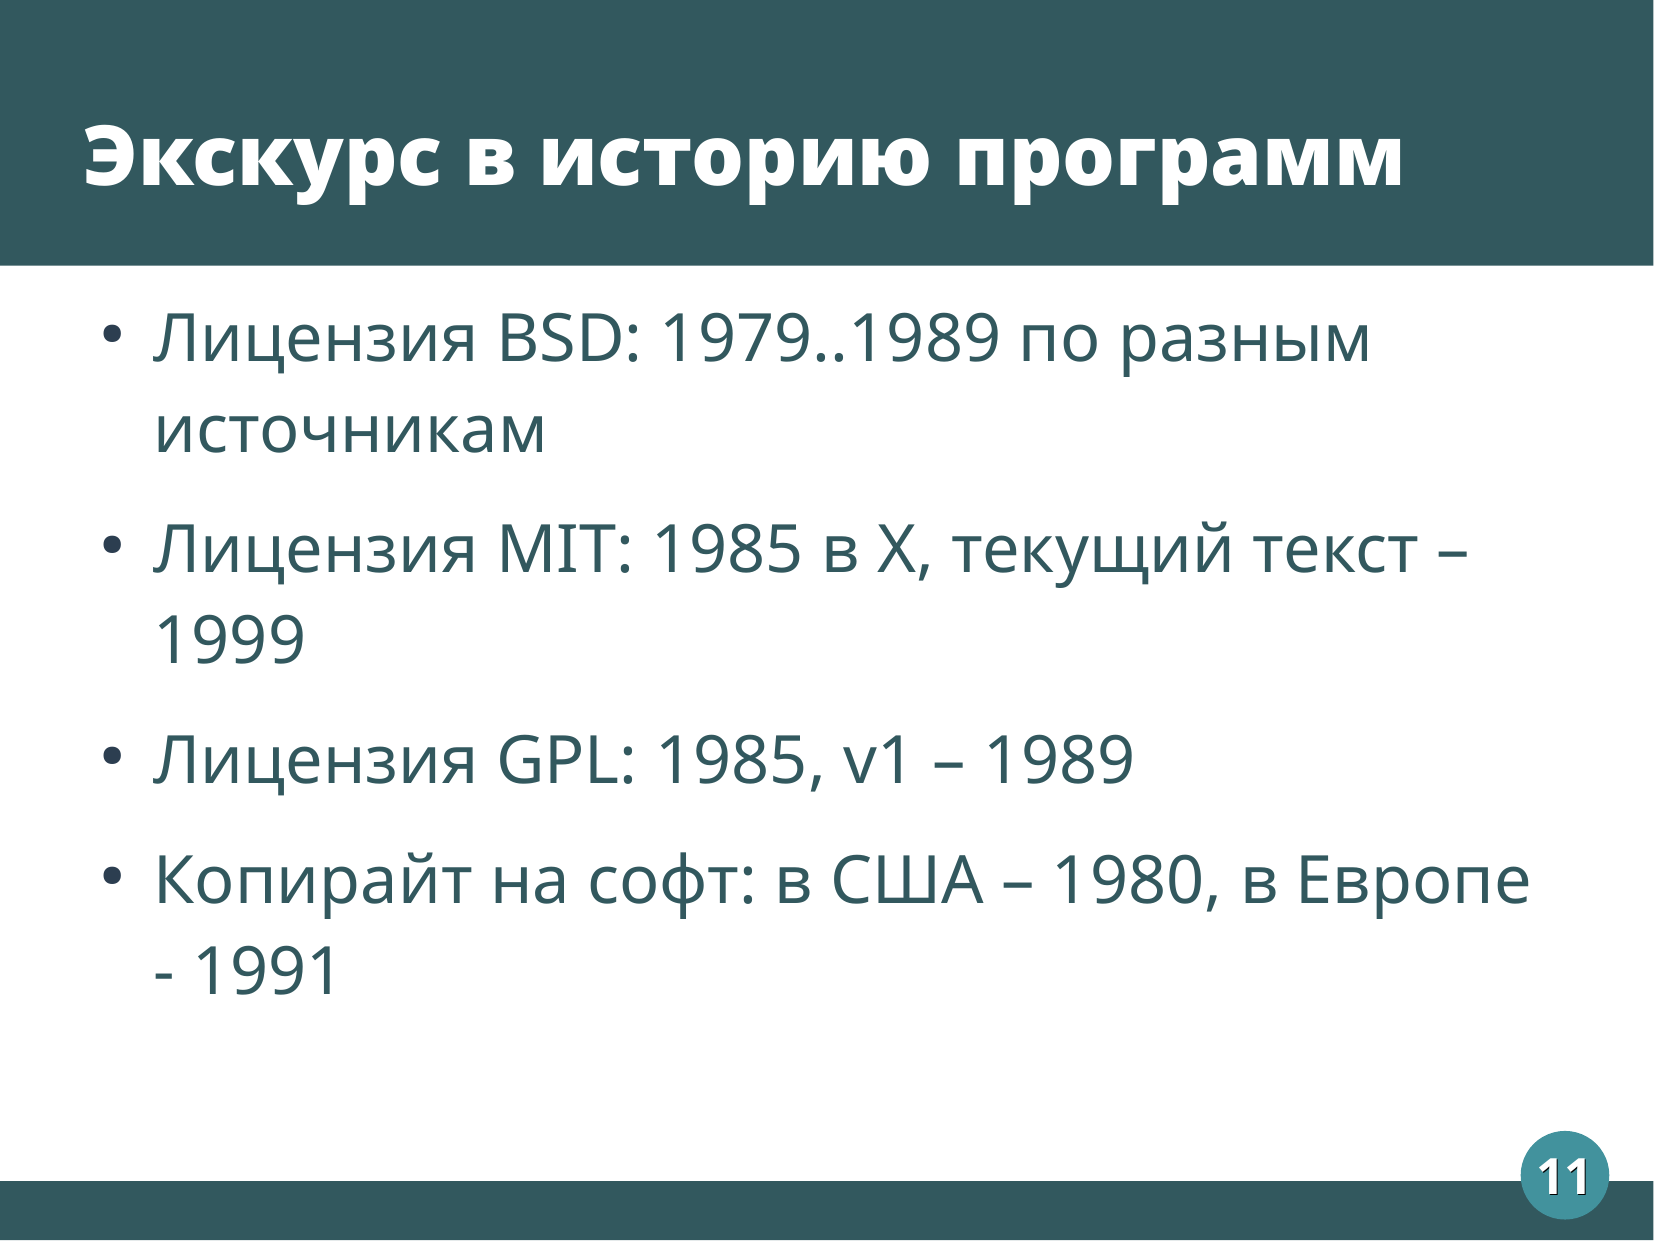

# Экскурс в историю программ
Лицензия BSD: 1979..1989 по разным источникам
Лицензия MIT: 1985 в X, текущий текст – 1999
Лицензия GPL: 1985, v1 – 1989
Копирайт на софт: в США – 1980, в Европе - 1991
11